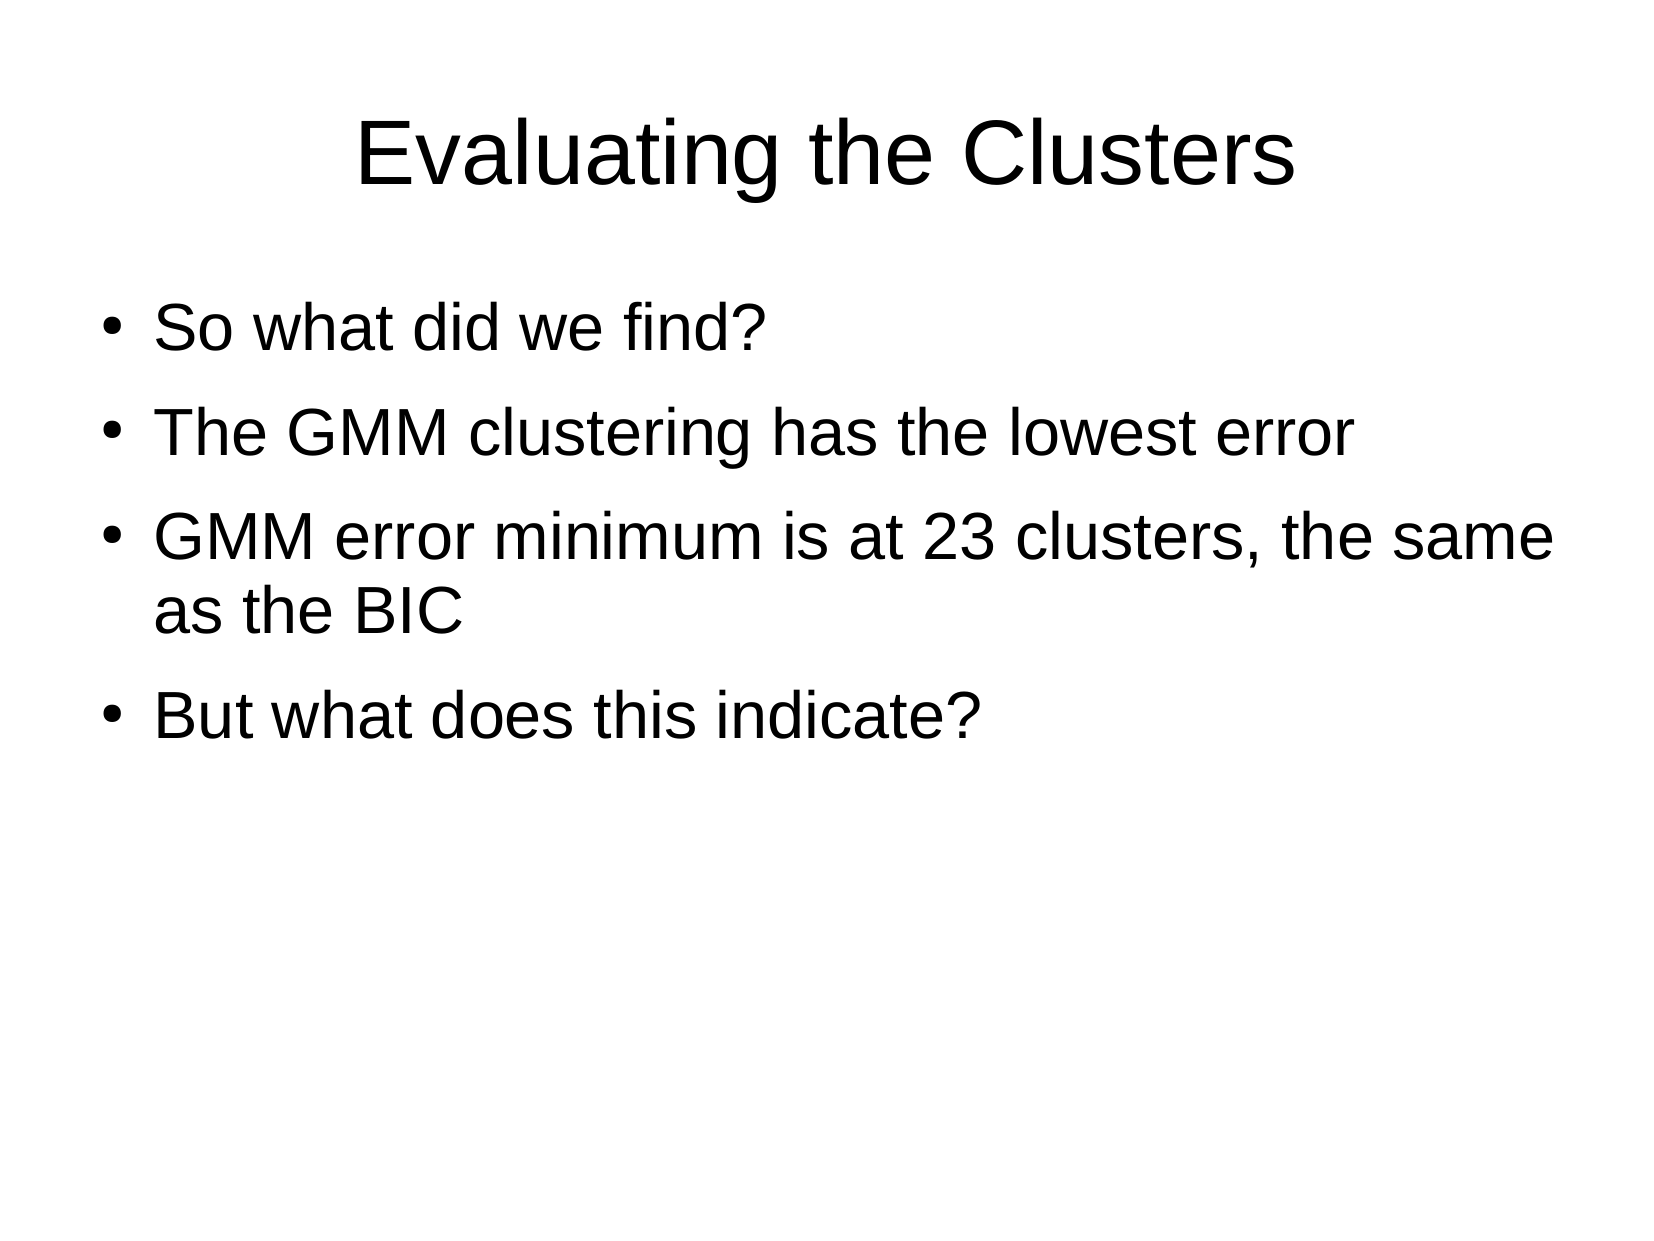

# Evaluating the Clusters
So what did we find?
The GMM clustering has the lowest error
GMM error minimum is at 23 clusters, the same as the BIC
But what does this indicate?